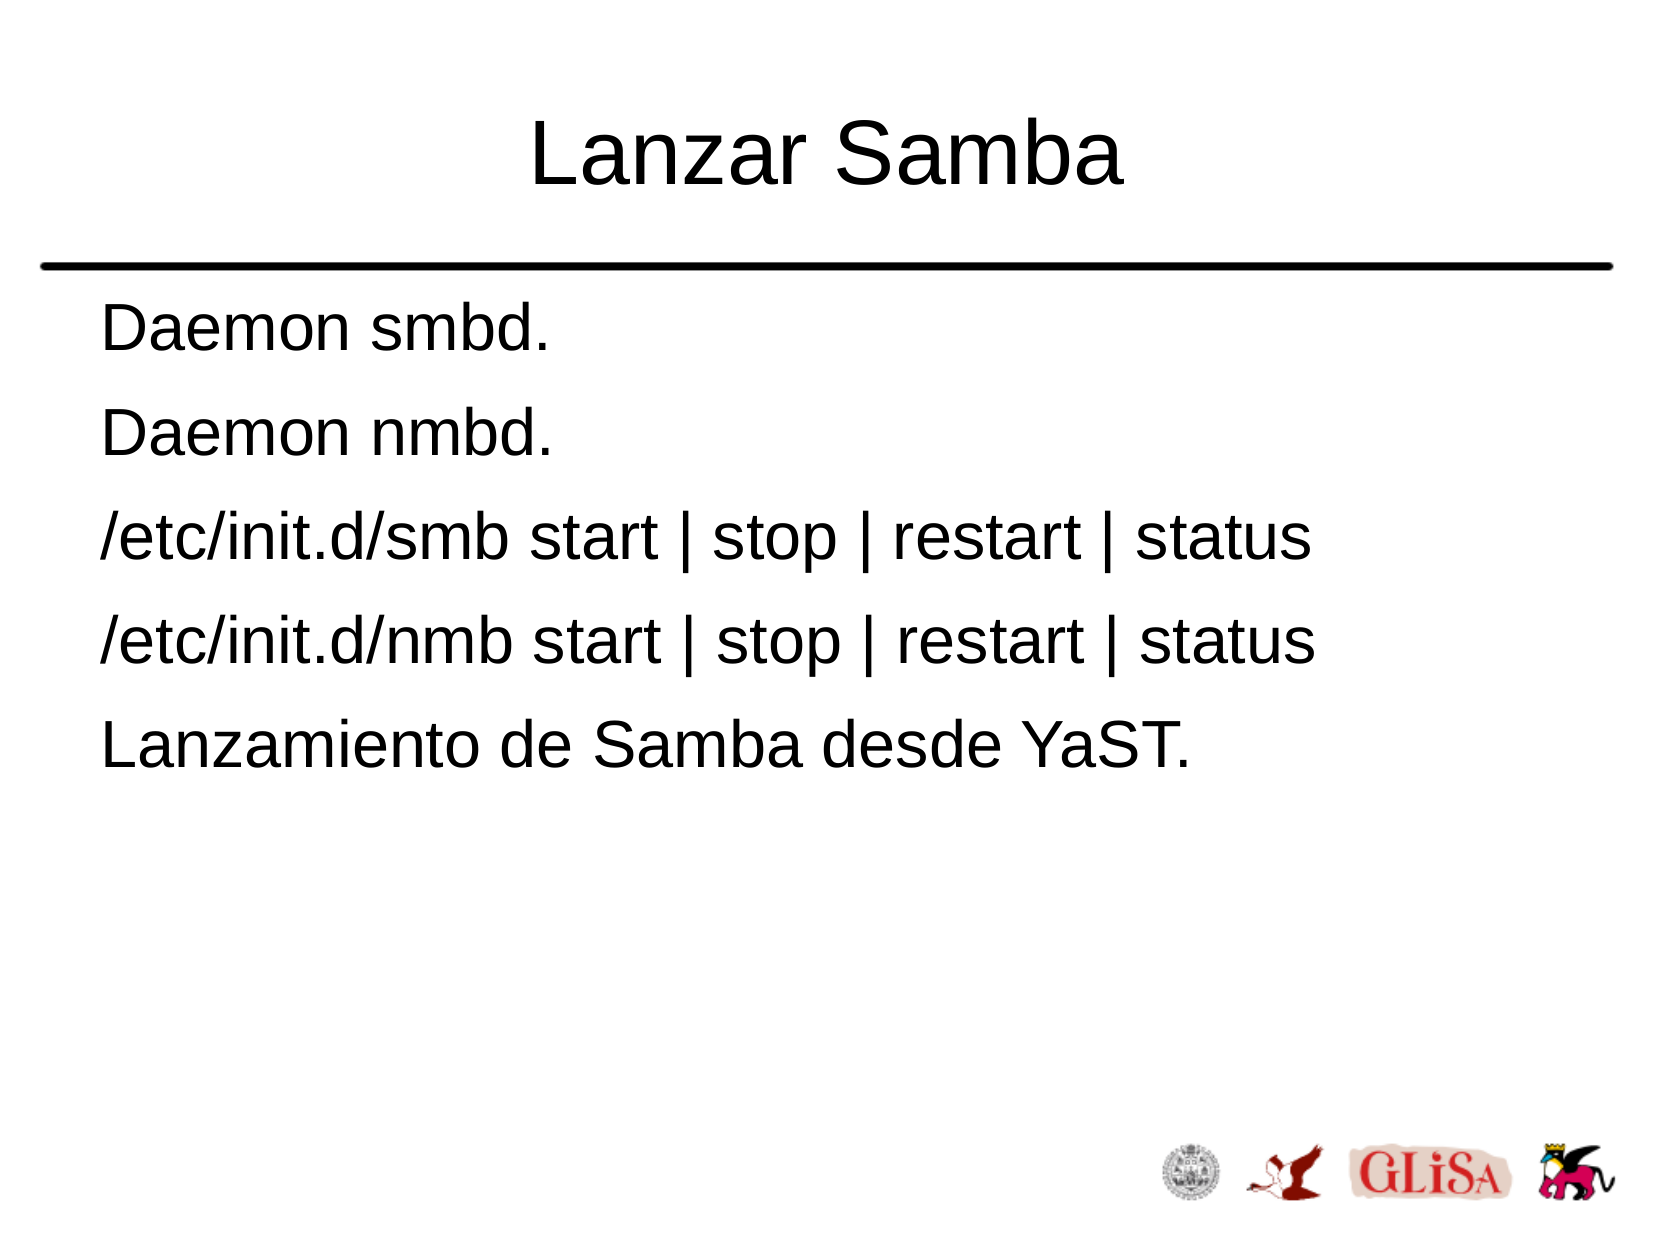

# Lanzar Samba
Daemon smbd.
Daemon nmbd.
/etc/init.d/smb start | stop | restart | status
/etc/init.d/nmb start | stop | restart | status
Lanzamiento de Samba desde YaST.